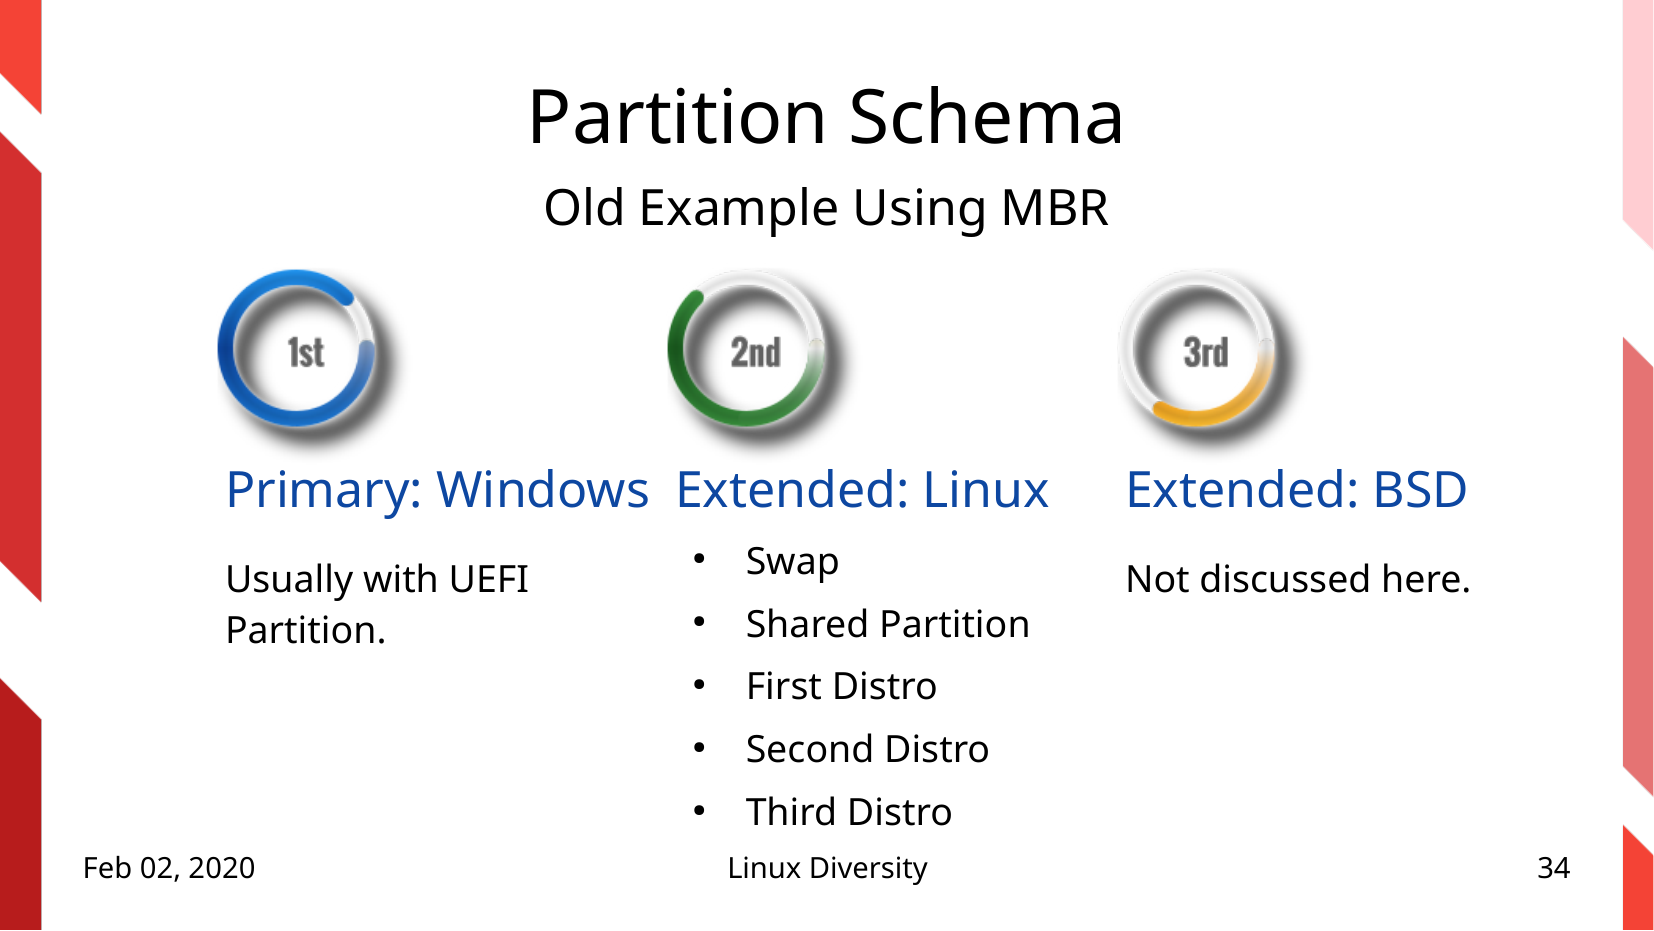

# Partition Schema
Old Example Using MBR
Primary: Windows
Usually with UEFI Partition.
Extended: Linux
Swap
Shared Partition
First Distro
Second Distro
Third Distro
Extended: BSD
Not discussed here.
Feb 02, 2020
Linux Diversity
34